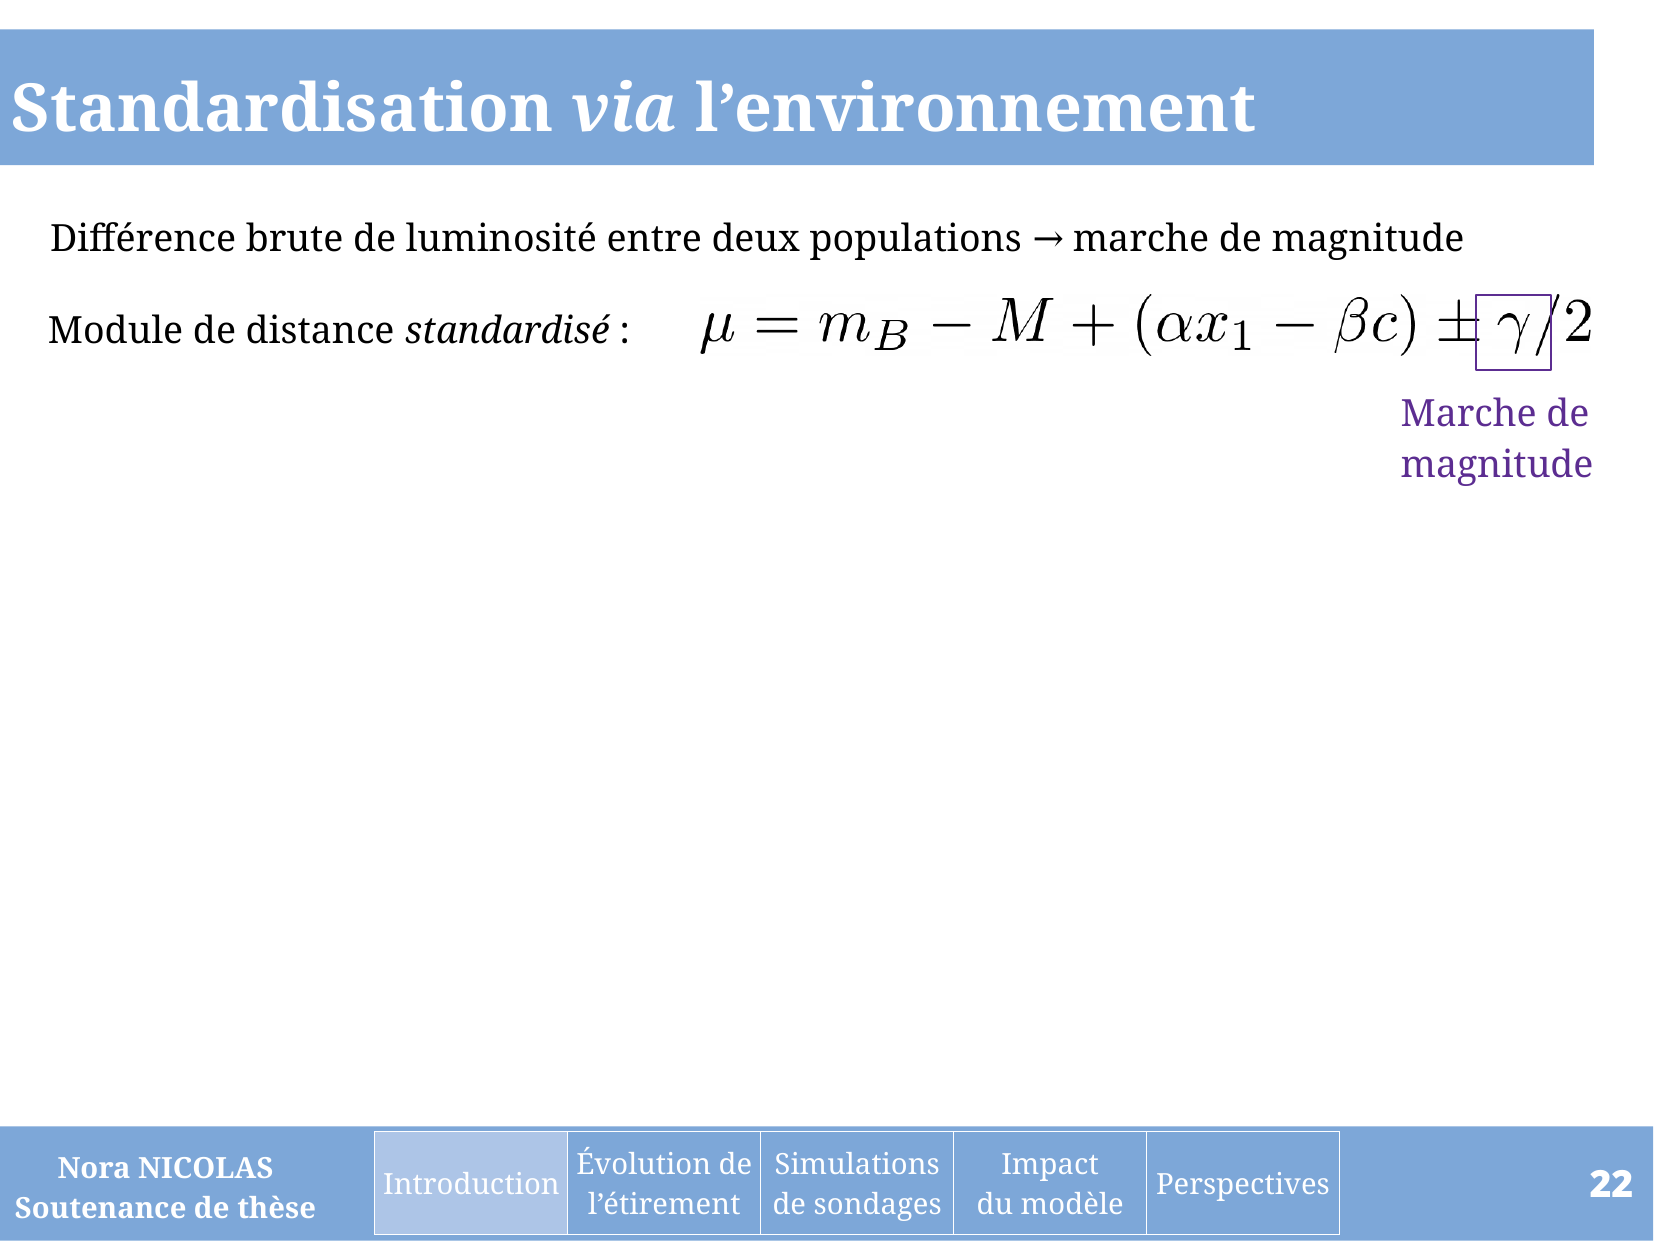

# Standardisation via l’environnement
Différence brute de luminosité entre deux populations → marche de magnitude
Module de distance standardisé :
Marche de
magnitude
22
Introduction
Évolution de
l’étirement
Simulations
de sondages
Impact
du modèle
Perspectives